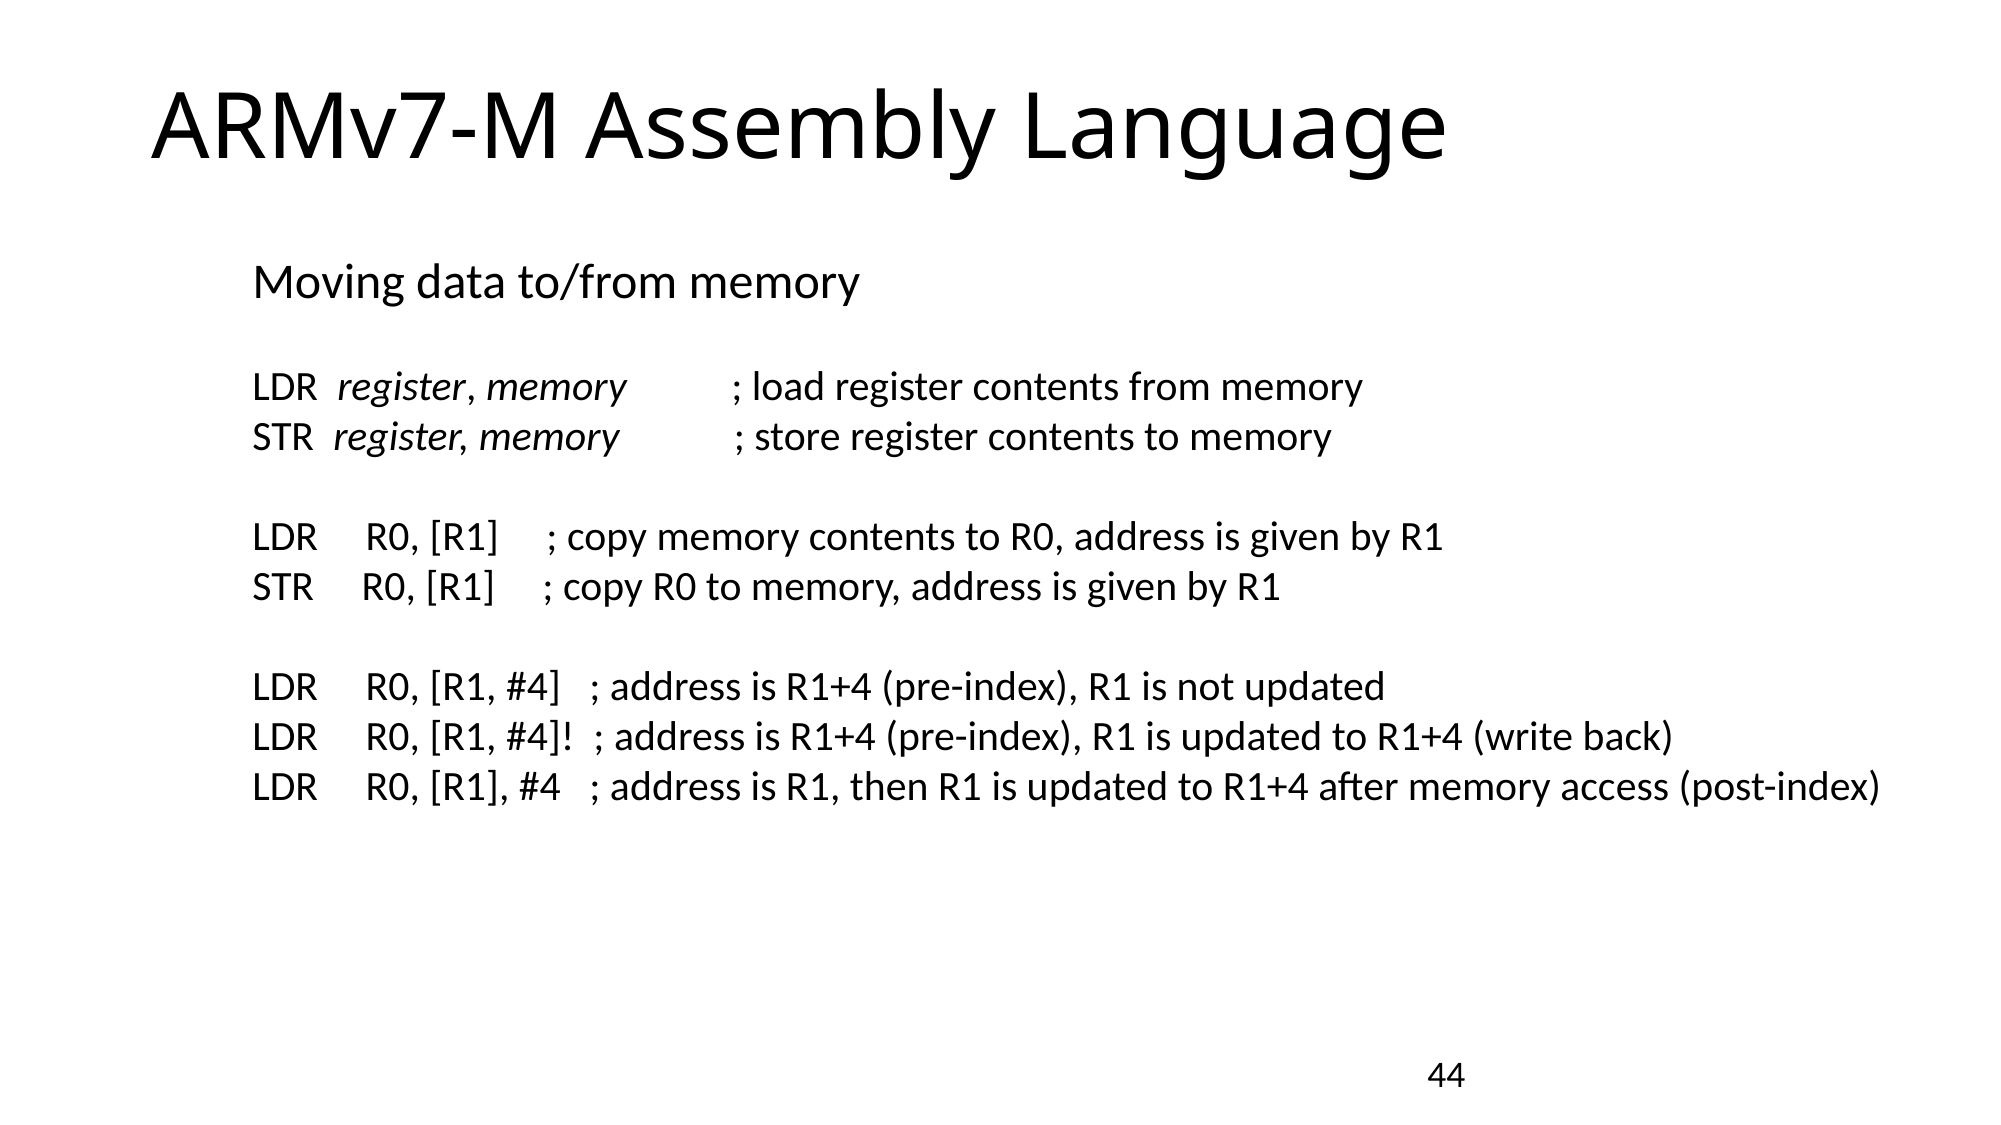

ARMv7-M Assembly Language
Moving data to/from memory
LDR register, memory ; load register contents from memory
STR register, memory ; store register contents to memory
LDR R0, [R1] ; copy memory contents to R0, address is given by R1
STR R0, [R1] ; copy R0 to memory, address is given by R1
LDR R0, [R1, #4] ; address is R1+4 (pre-index), R1 is not updated
LDR R0, [R1, #4]! ; address is R1+4 (pre-index), R1 is updated to R1+4 (write back)
LDR R0, [R1], #4 ; address is R1, then R1 is updated to R1+4 after memory access (post-index)